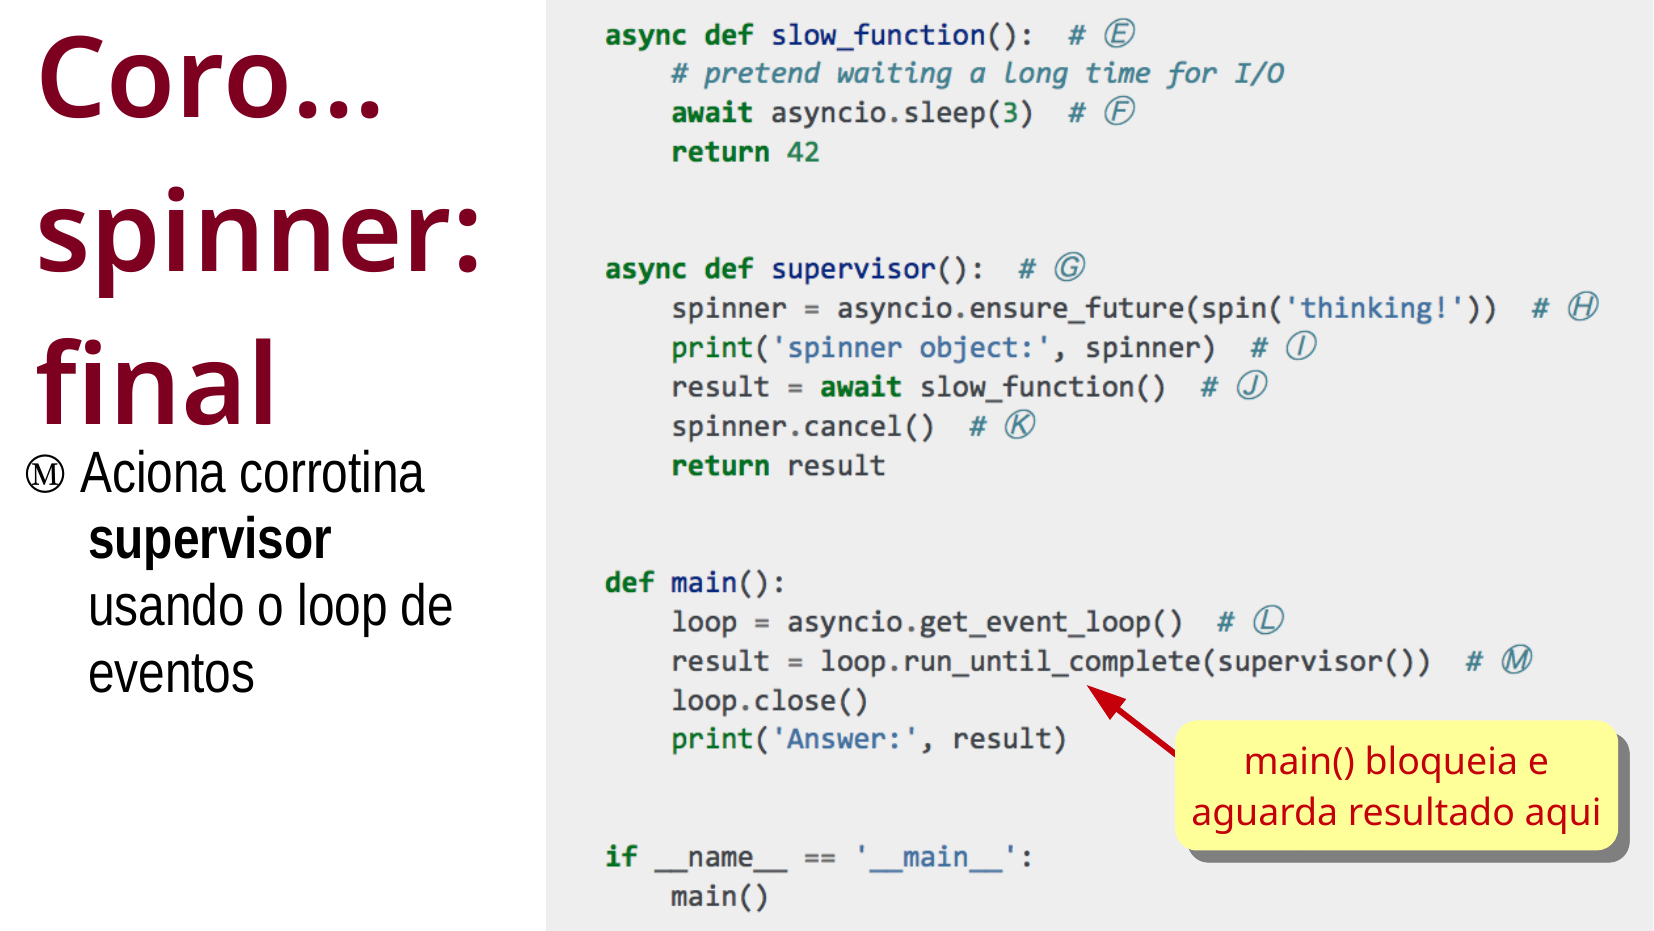

# Coro... spinner: final
Ⓜ Aciona corrotina supervisor usando o loop de eventos
main() bloqueia e
aguarda resultado aqui